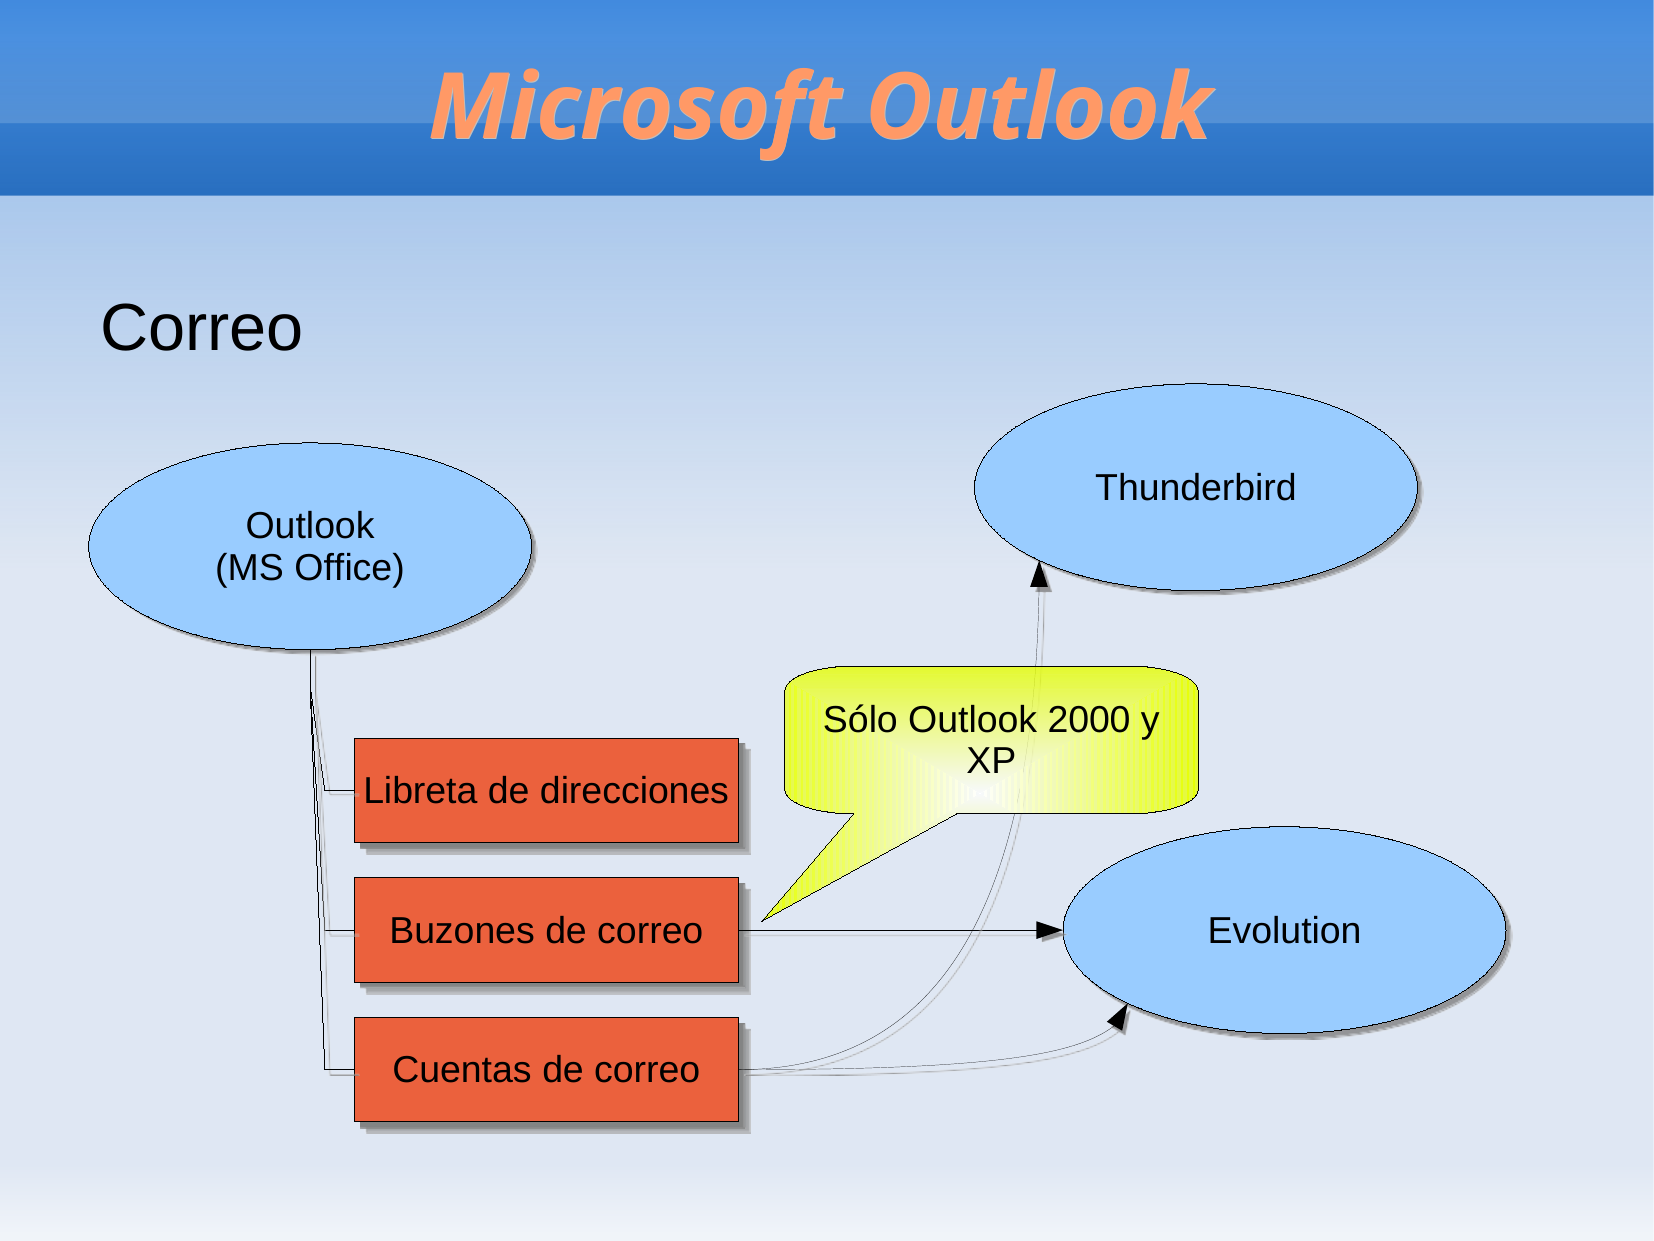

# Microsoft Outlook
Correo
Thunderbird
Outlook
(MS Office)
Sólo Outlook 2000 y XP
Libreta de direcciones
Evolution
Buzones de correo
Cuentas de correo